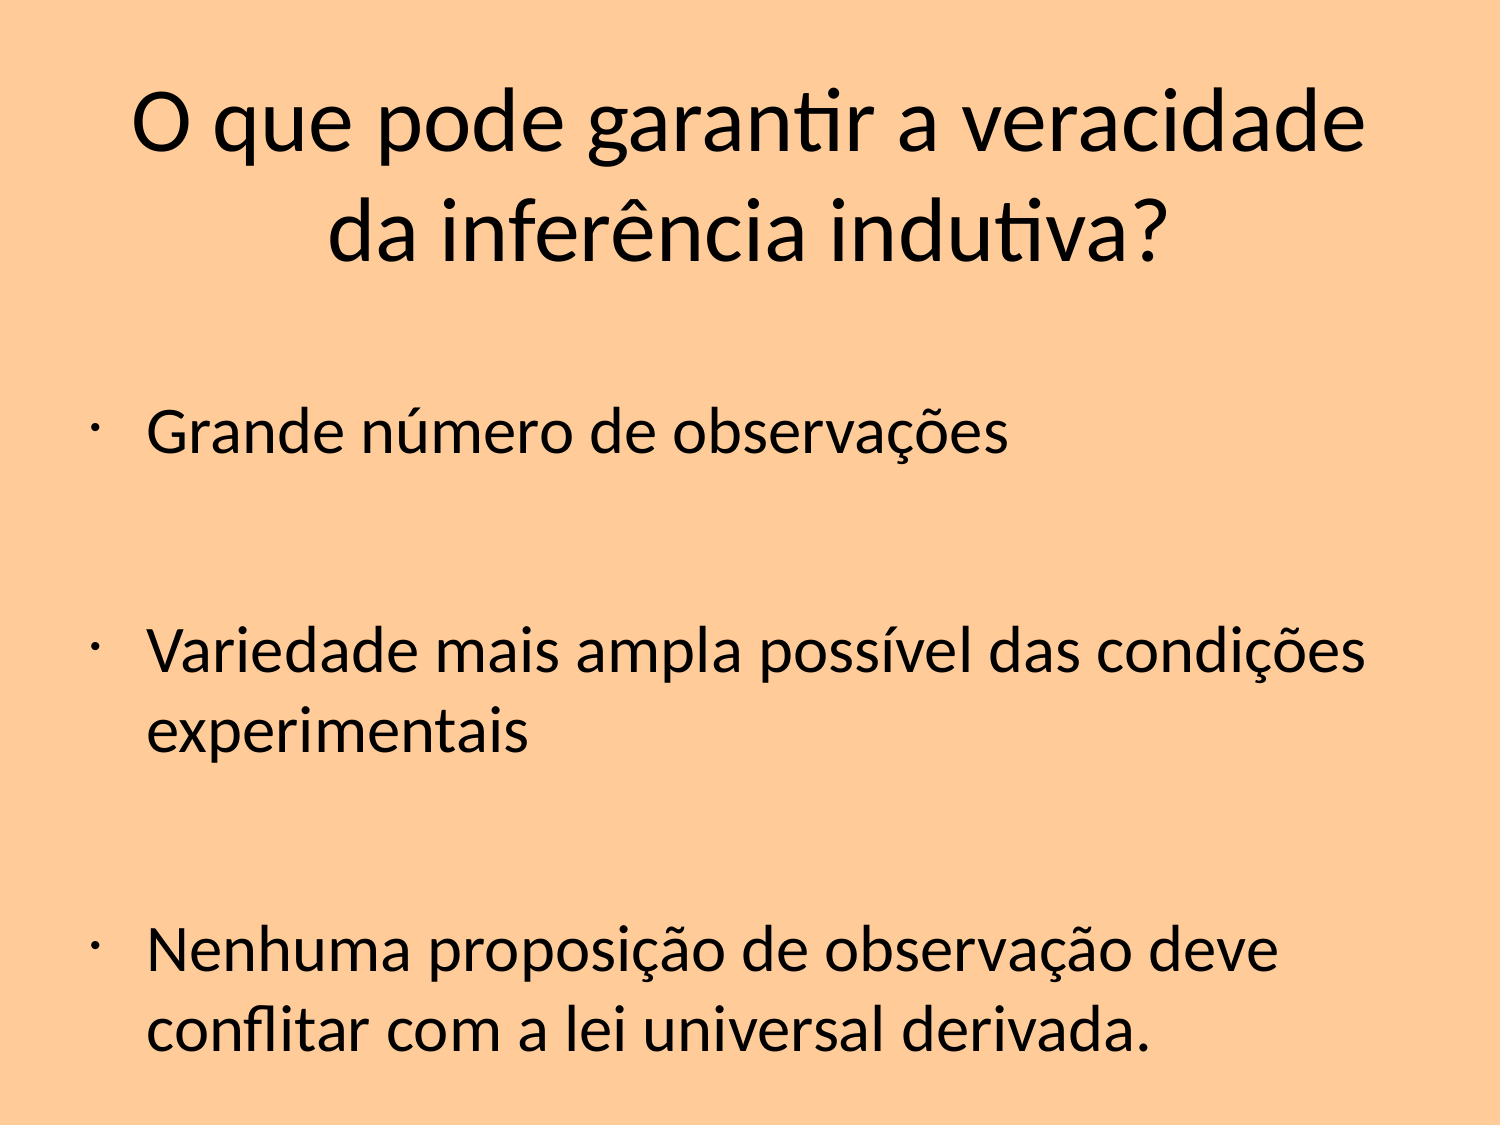

# O que pode garantir a veracidade da inferência indutiva?
Grande número de observações
Variedade mais ampla possível das condições experimentais
Nenhuma proposição de observação deve conflitar com a lei universal derivada.